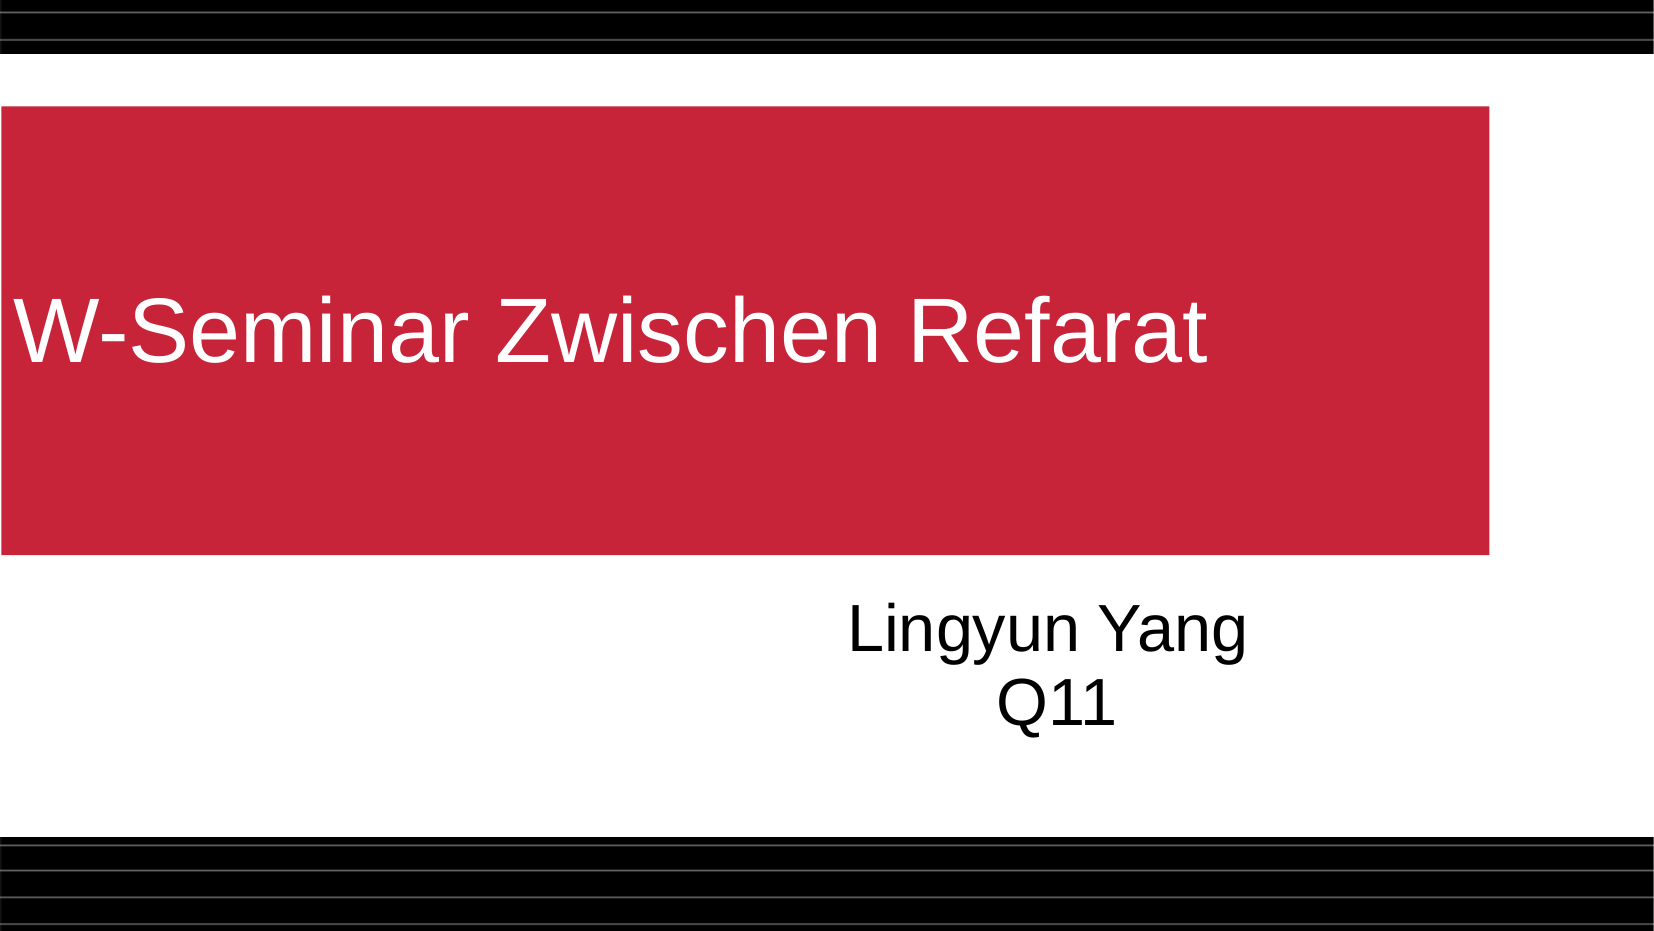

# W-Seminar Zwischen Refarat
Lingyun Yang
Q11